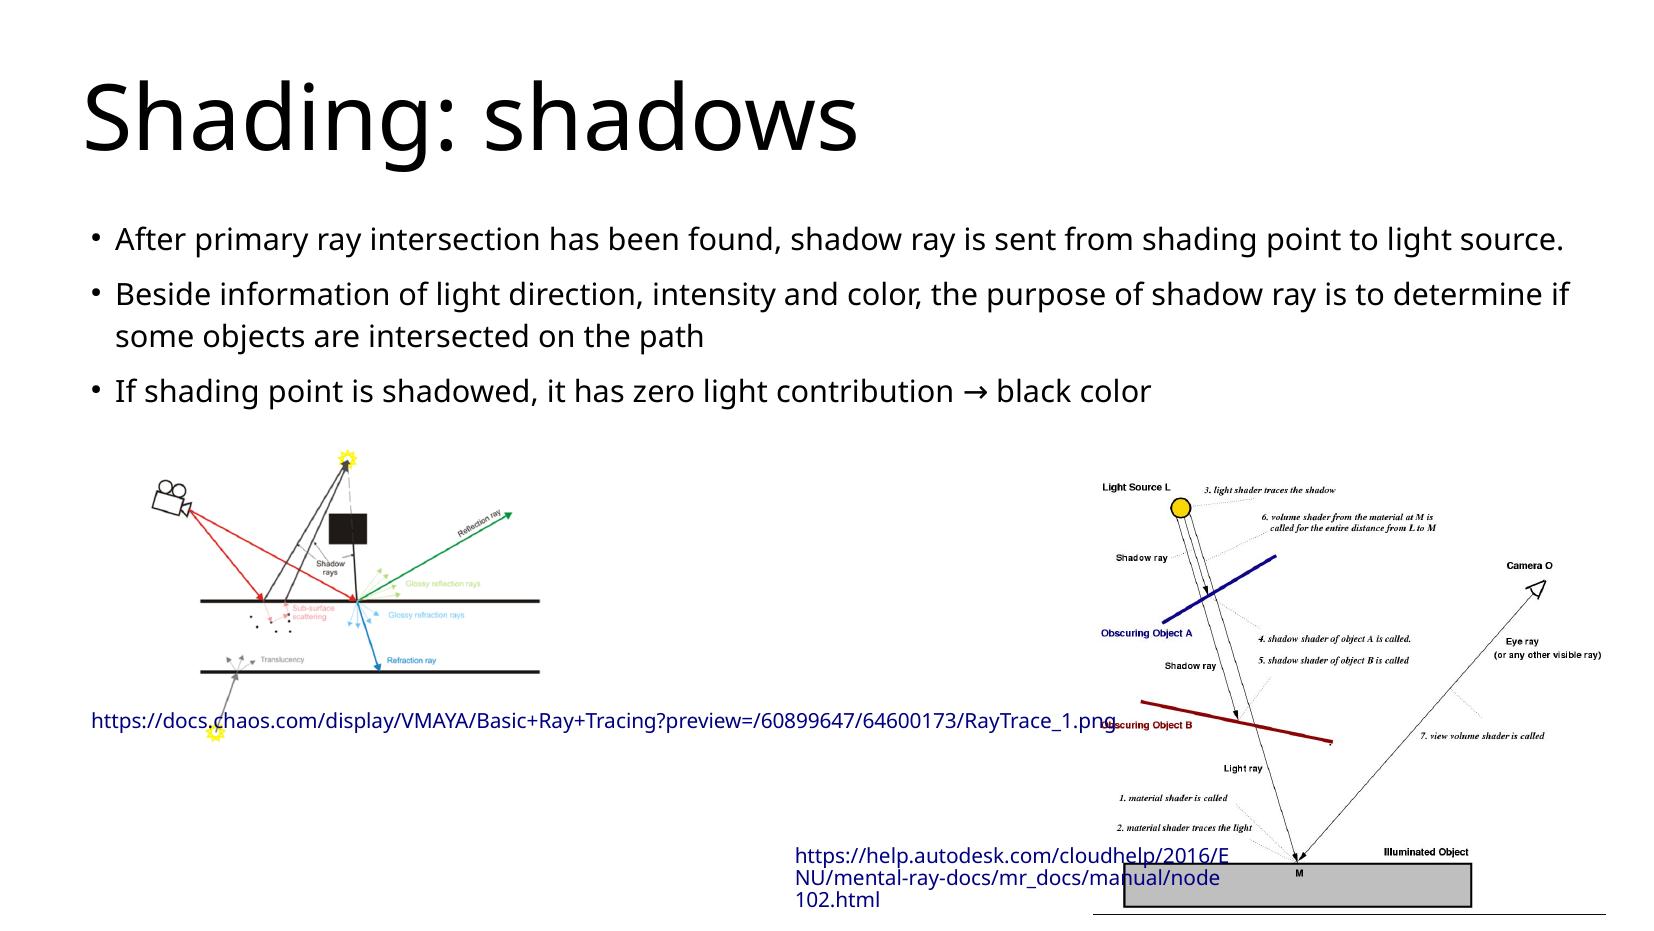

# Shading: shadows
After primary ray intersection has been found, shadow ray is sent from shading point to light source.
Beside information of light direction, intensity and color, the purpose of shadow ray is to determine if some objects are intersected on the path
If shading point is shadowed, it has zero light contribution → black color
https://docs.chaos.com/display/VMAYA/Basic+Ray+Tracing?preview=/60899647/64600173/RayTrace_1.png
https://help.autodesk.com/cloudhelp/2016/ENU/mental-ray-docs/mr_docs/manual/node102.html